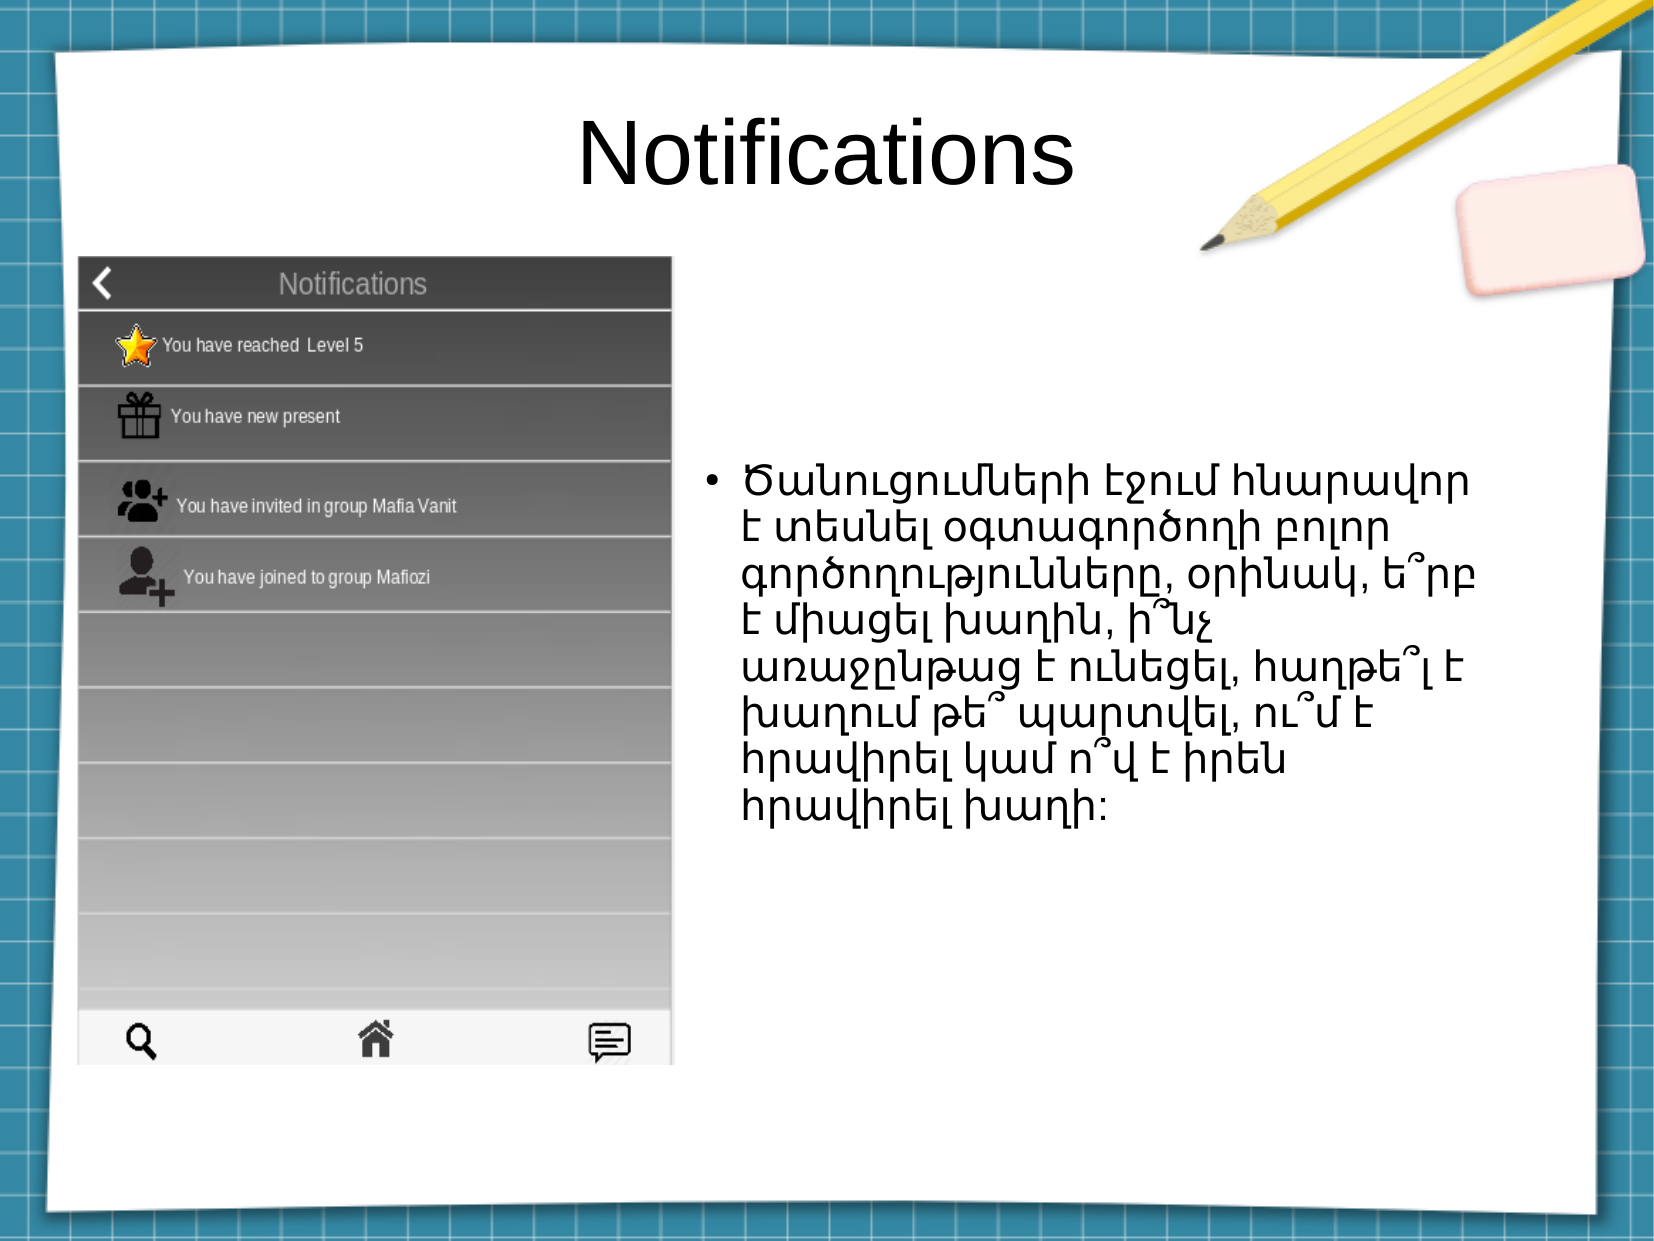

# Notifications
Ծանուցումների էջում հնարավոր է տեսնել օգտագործողի բոլոր գործողությունները, օրինակ, ե՞րբ է միացել խաղին, ի՞նչ առաջընթաց է ունեցել, հաղթե՞լ է խաղում թե՞ պարտվել, ու՞մ է հրավիրել կամ ո՞վ է իրեն հրավիրել խաղի: